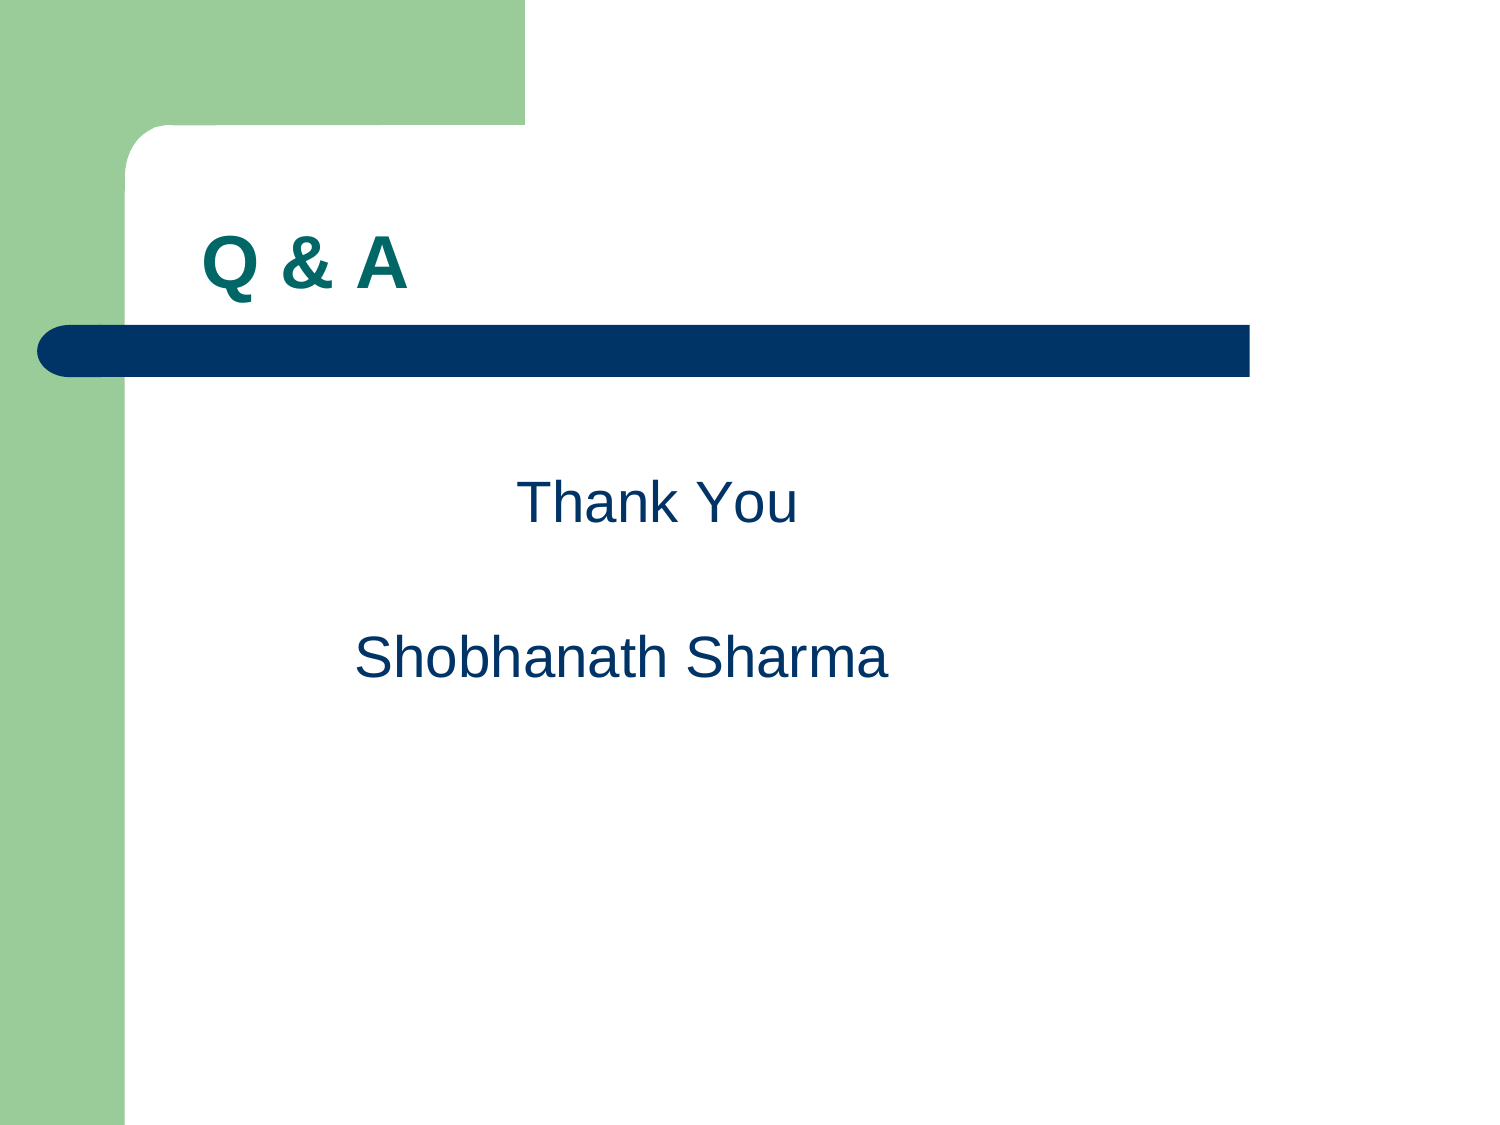

# Q & A
 Thank You
 Shobhanath Sharma